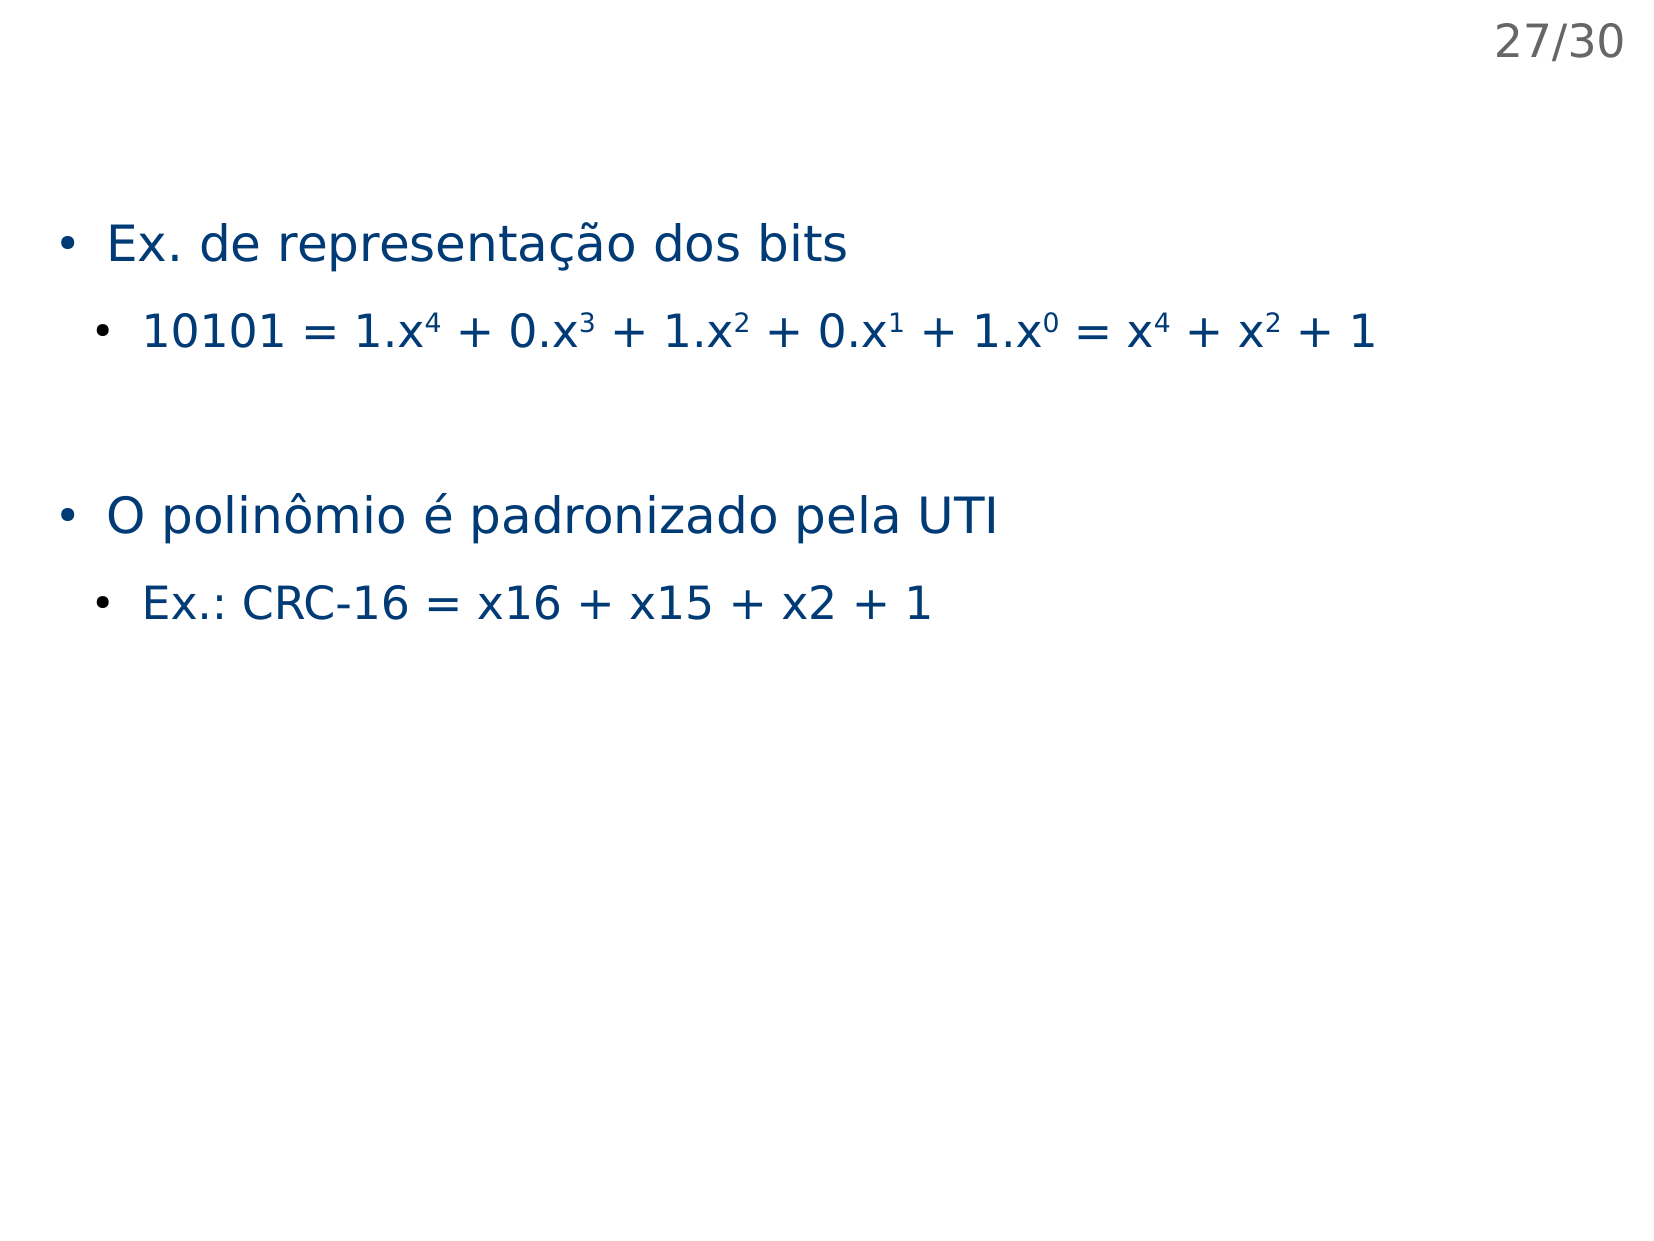

27
#
Ex. de representação dos bits
10101 = 1.x4 + 0.x3 + 1.x2 + 0.x1 + 1.x0 = x4 + x2 + 1
O polinômio é padronizado pela UTI
Ex.: CRC-16 = x16 + x15 + x2 + 1